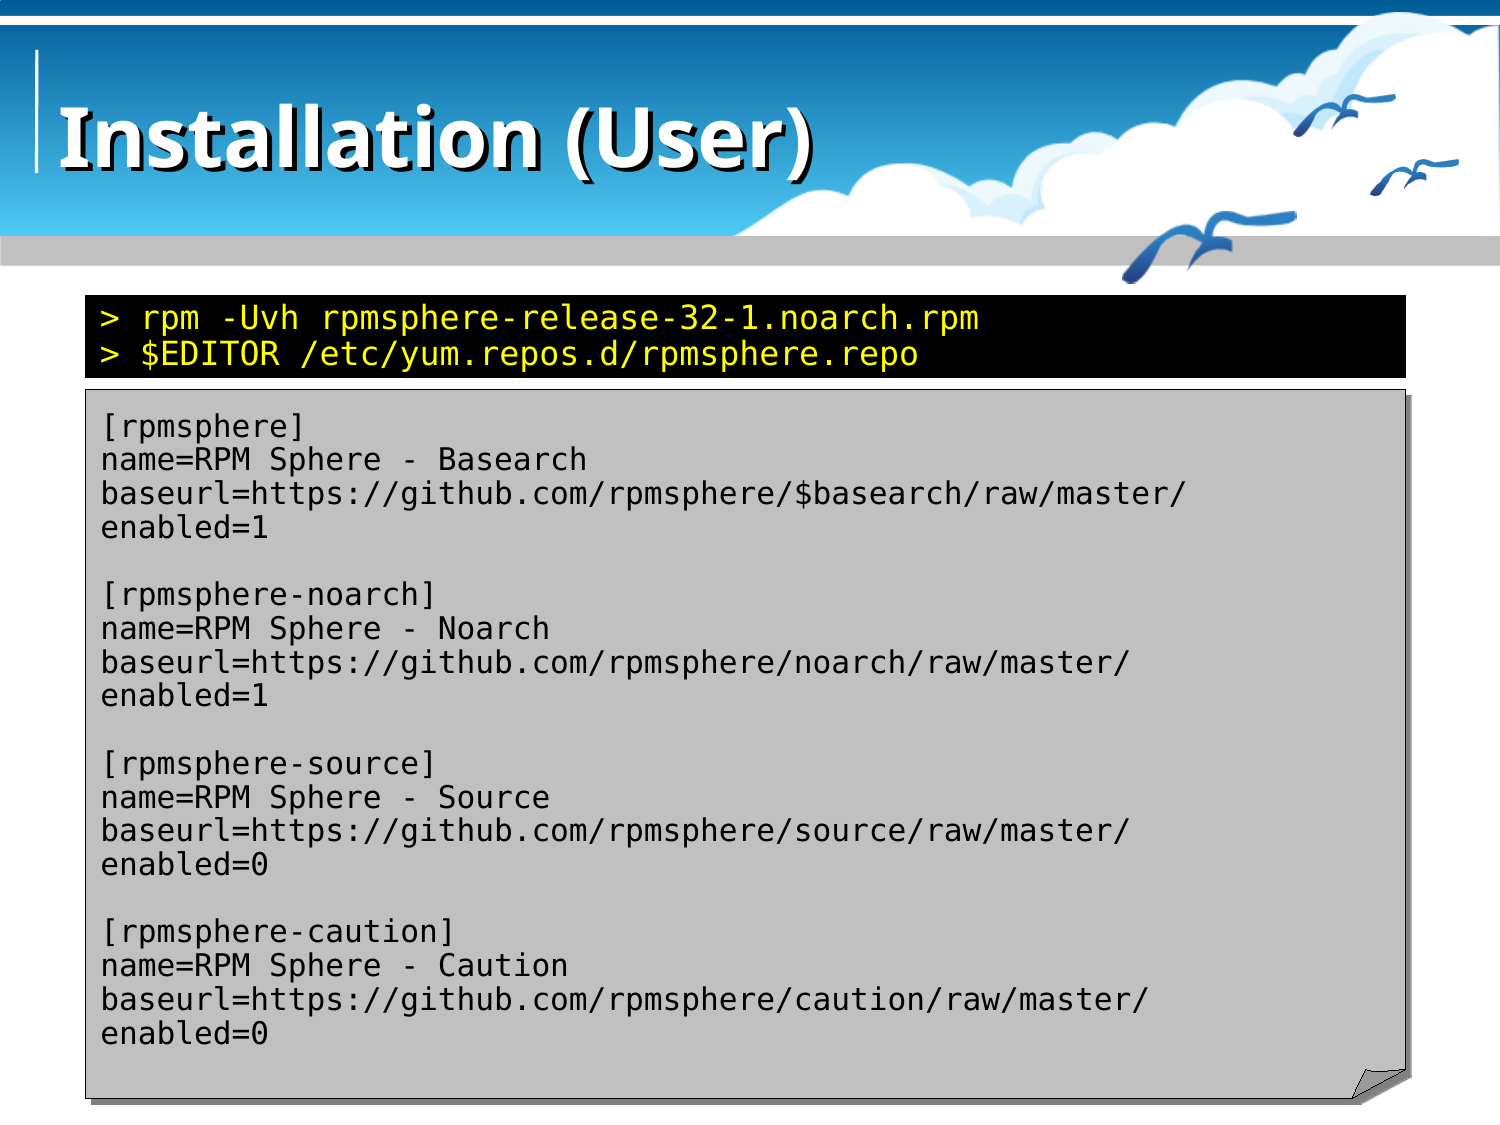

# Installation (User)
> rpm -Uvh rpmsphere-release-32-1.noarch.rpm
> $EDITOR /etc/yum.repos.d/rpmsphere.repo
[rpmsphere]
name=RPM Sphere - Basearch
baseurl=https://github.com/rpmsphere/$basearch/raw/master/
enabled=1
[rpmsphere-noarch]
name=RPM Sphere - Noarch
baseurl=https://github.com/rpmsphere/noarch/raw/master/
enabled=1
[rpmsphere-source]
name=RPM Sphere - Source
baseurl=https://github.com/rpmsphere/source/raw/master/
enabled=0
[rpmsphere-caution]
name=RPM Sphere - Caution
baseurl=https://github.com/rpmsphere/caution/raw/master/
enabled=0